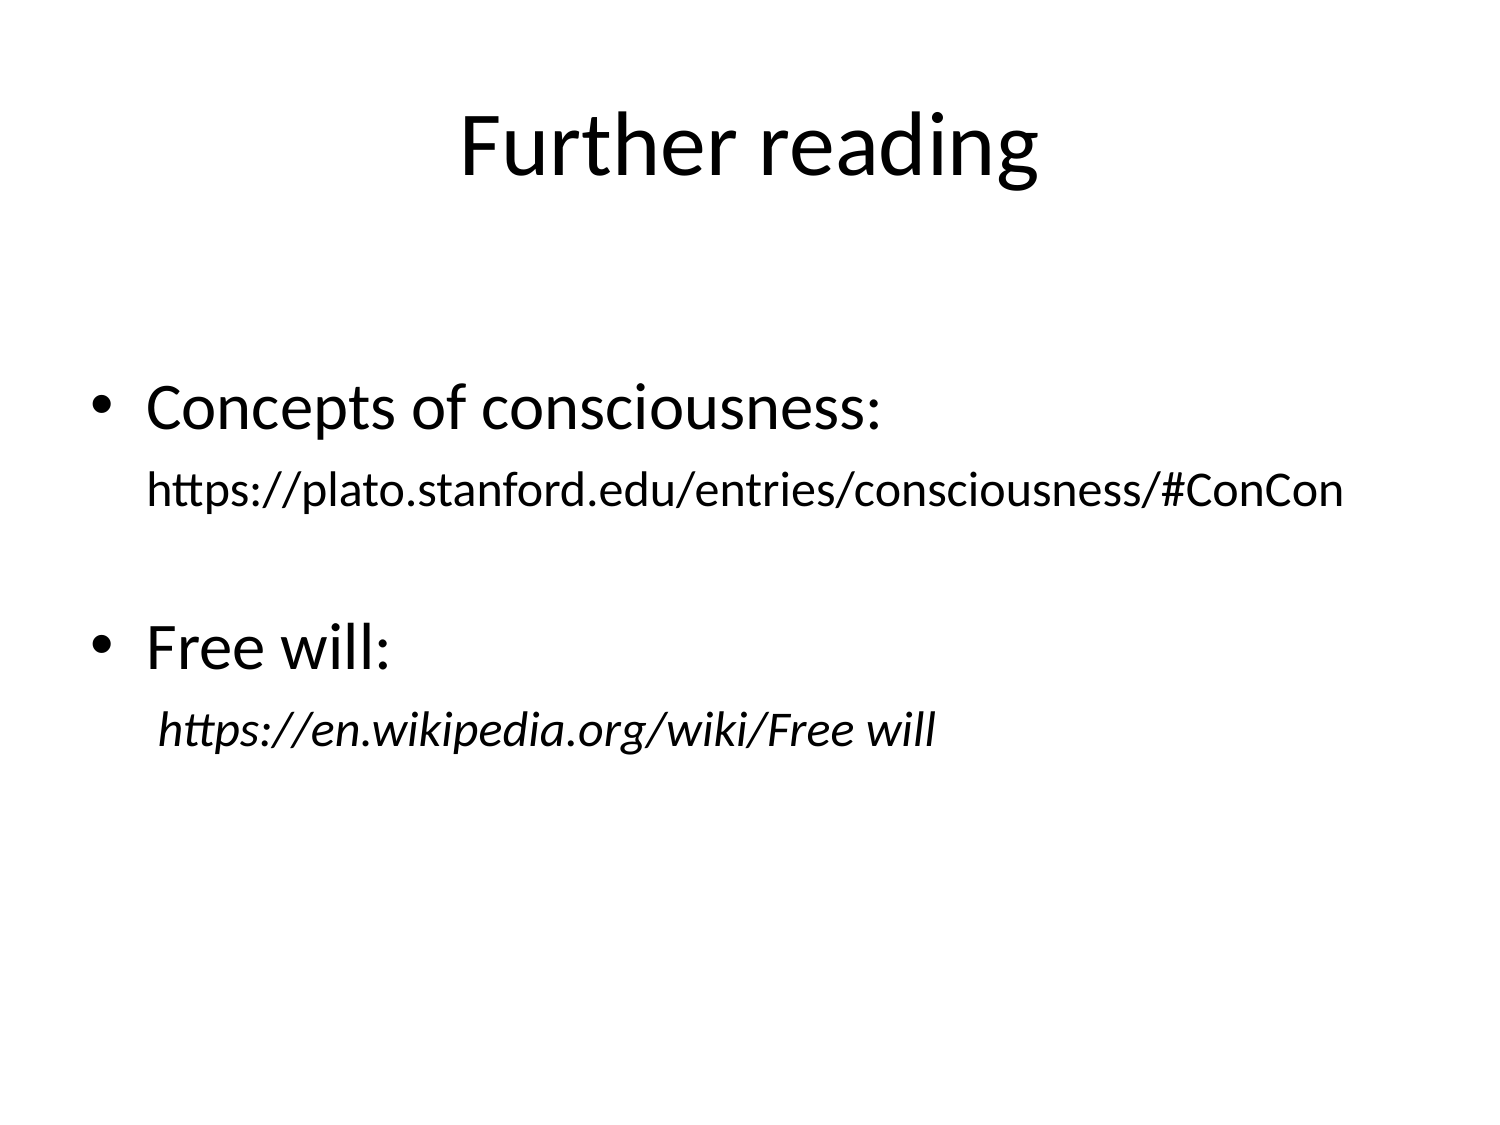

# Further reading
Concepts of consciousness:
https://plato.stanford.edu/entries/consciousness/#ConCon
Free will:
 https://en.wikipedia.org/wiki/Free will